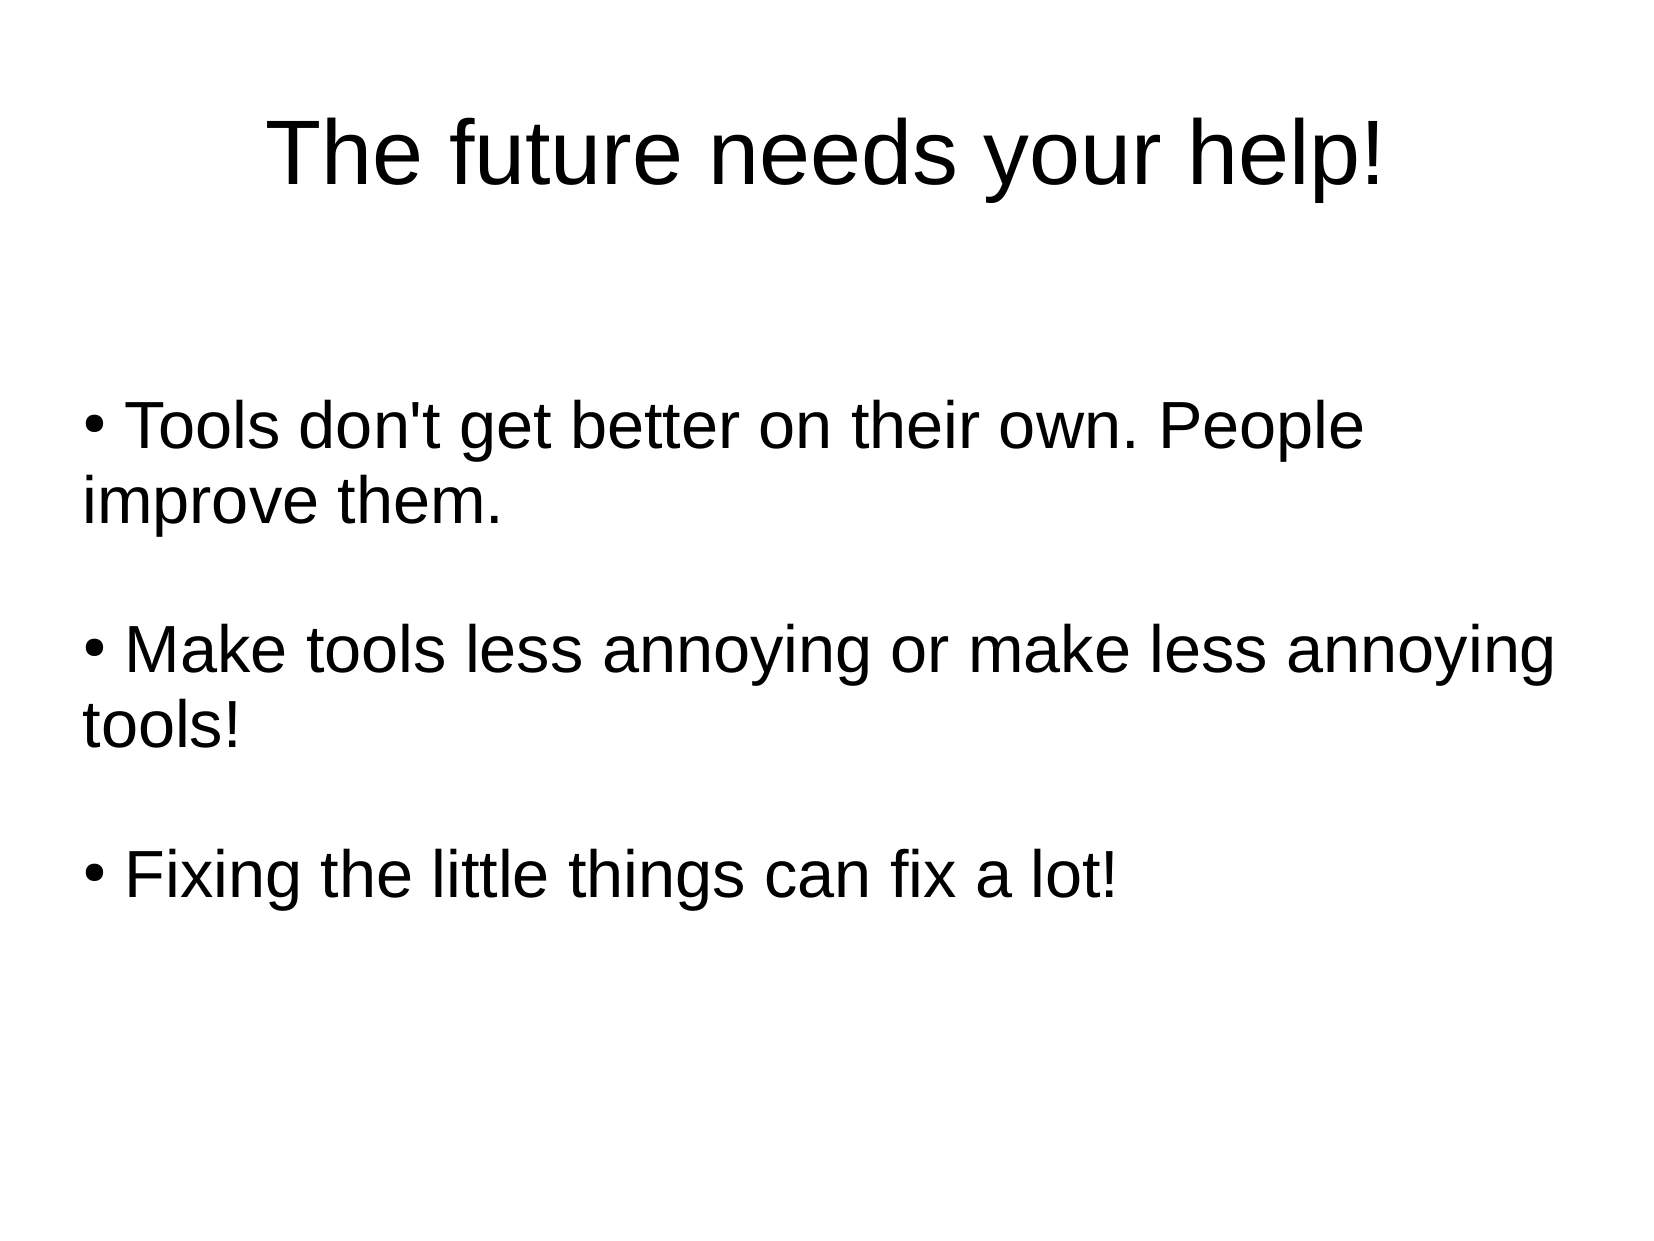

# The future needs your help!
 Tools don't get better on their own. People improve them.
 Make tools less annoying or make less annoying tools!
 Fixing the little things can fix a lot!